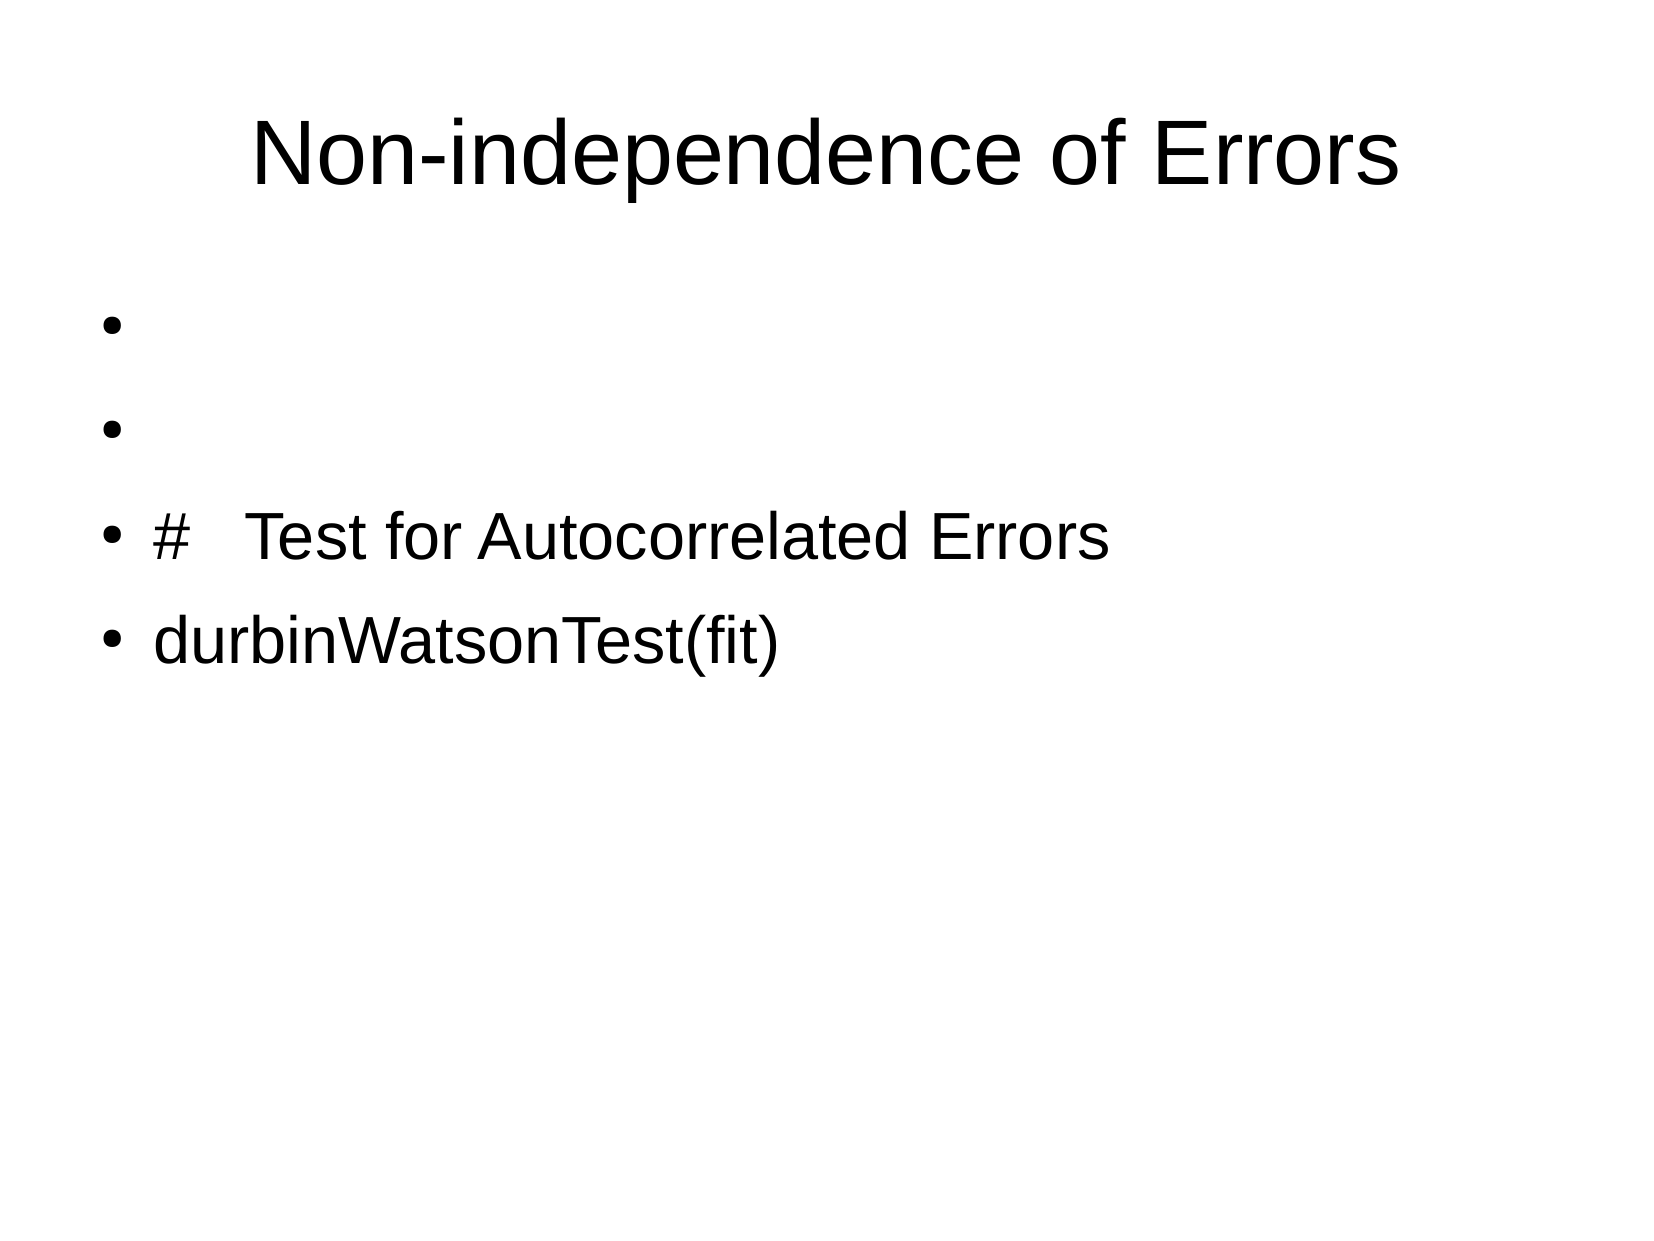

# Non-independence of Errors
# Test for Autocorrelated Errors
durbinWatsonTest(fit)